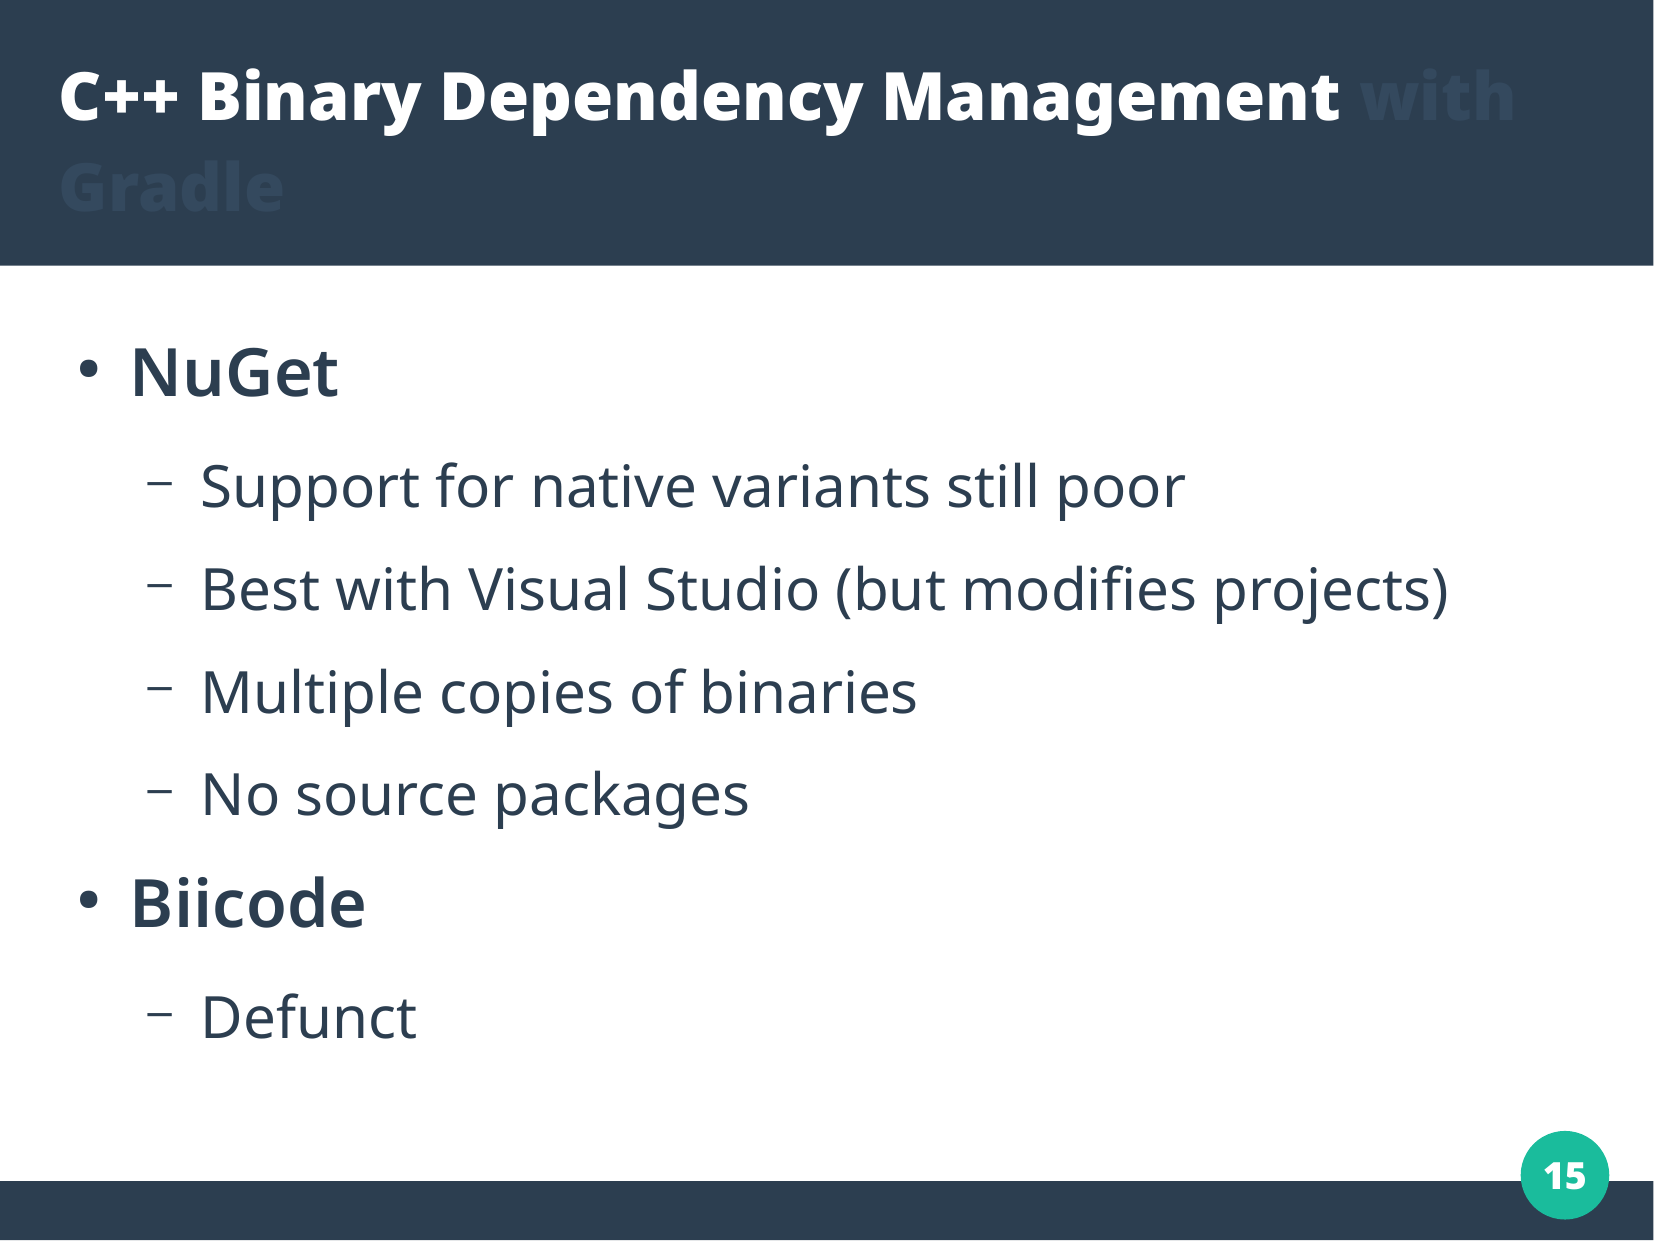

# C++ Binary Dependency Management with Gradle
NuGet
Support for native variants still poor
Best with Visual Studio (but modifies projects)
Multiple copies of binaries
No source packages
Biicode
Defunct
15